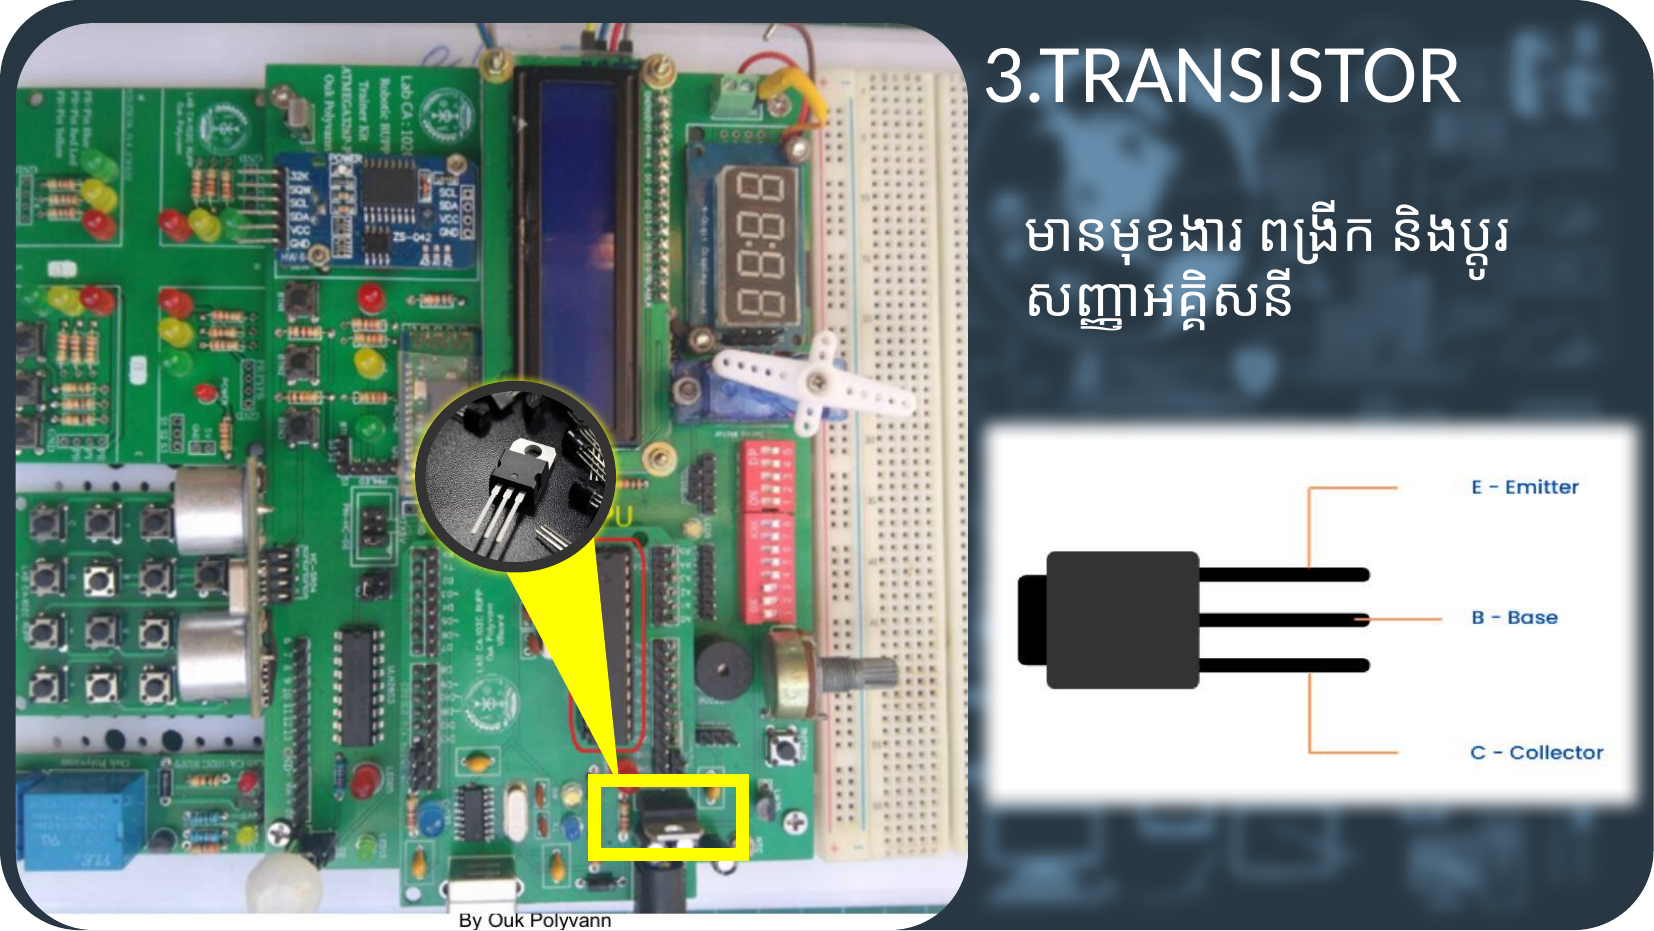

3.TRANSISTOR
មានមុខងារ ពង្រីក និងប្តូរសញ្ញាអគ្គិសនី
This Photo by Unknown Author is licensed under CC BY